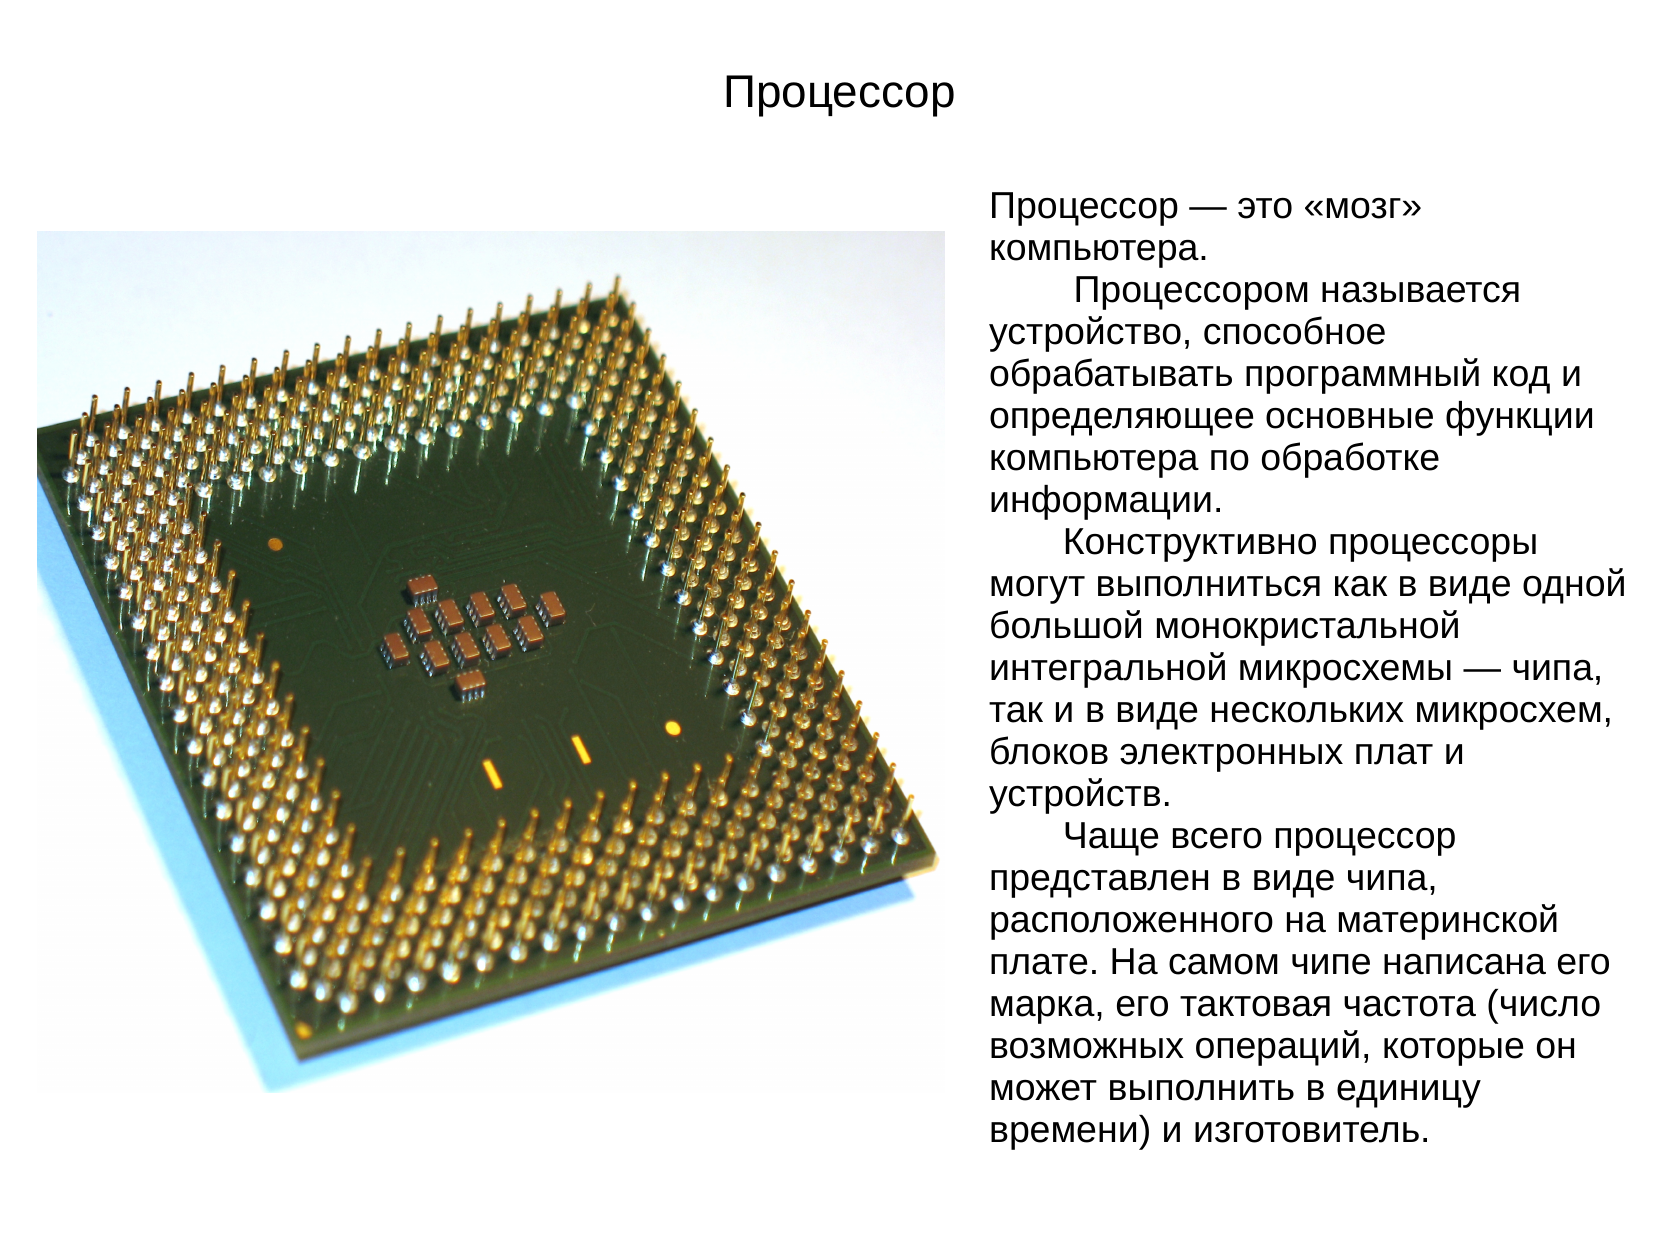

Процессор
Процессор — это «мозг» компьютера.
	 Процессором называется устройство, способное обрабатывать программный код и определяющее основные функции компьютера по обработке информации.
	Конструктивно процессоры могут выполниться как в виде одной большой монокристальной интегральной микросхемы — чипа, так и в виде нескольких микросхем, блоков электронных плат и устройств.
	Чаще всего процессор представлен в виде чипа, расположенного на материнской плате. На самом чипе написана его марка, его тактовая частота (число возможных операций, которые он может выполнить в единицу времени) и изготовитель.